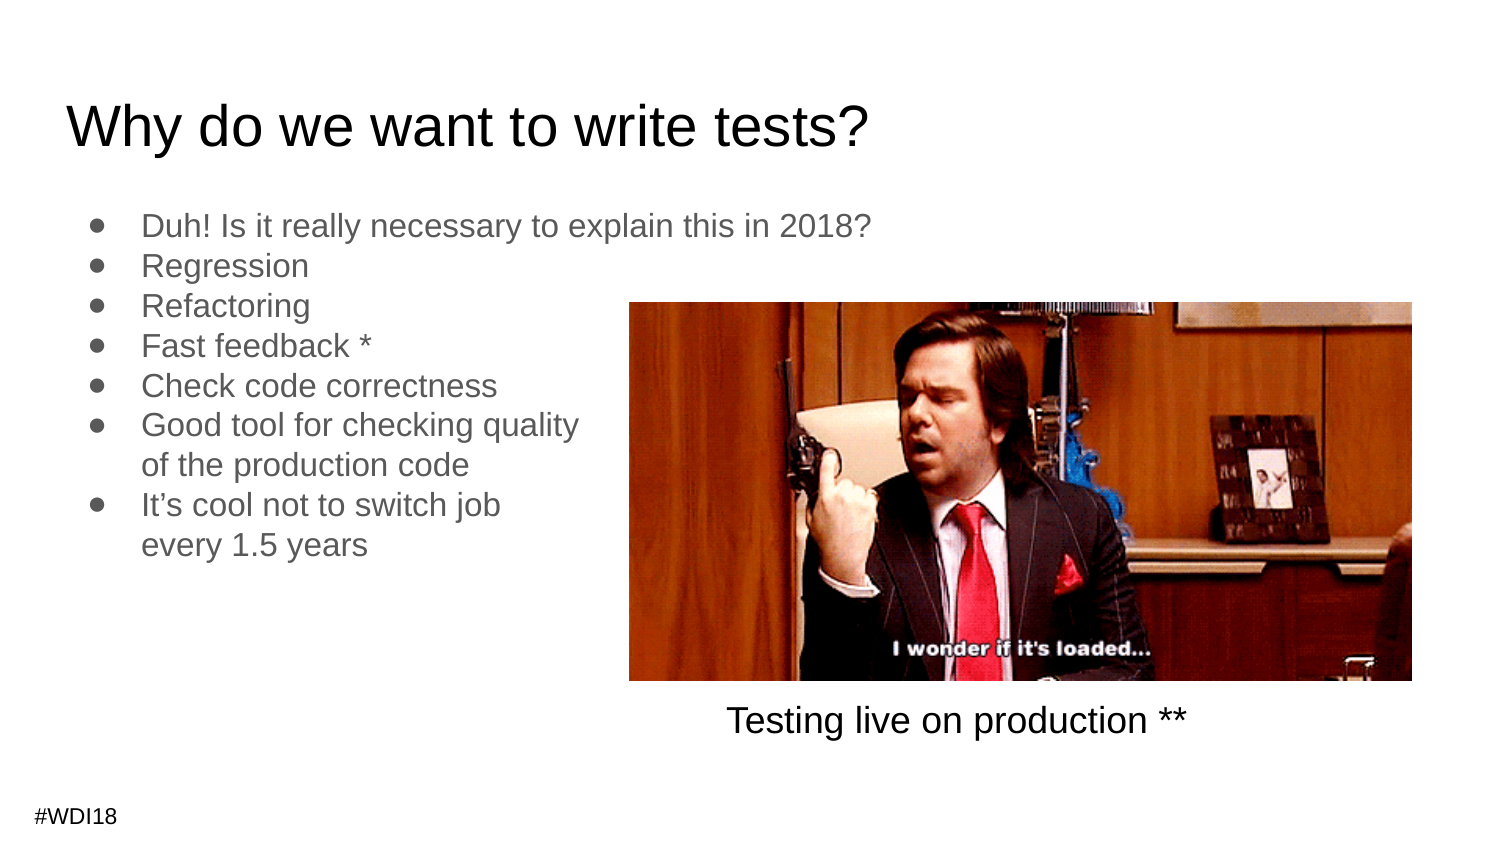

Why do we want to write tests?
# Duh! Is it really necessary to explain this in 2018?
Regression
Refactoring
Fast feedback *
Check code correctness
Good tool for checking quality
of the production code
It’s cool not to switch job
every 1.5 years
Testing live on production **
 #WDI18